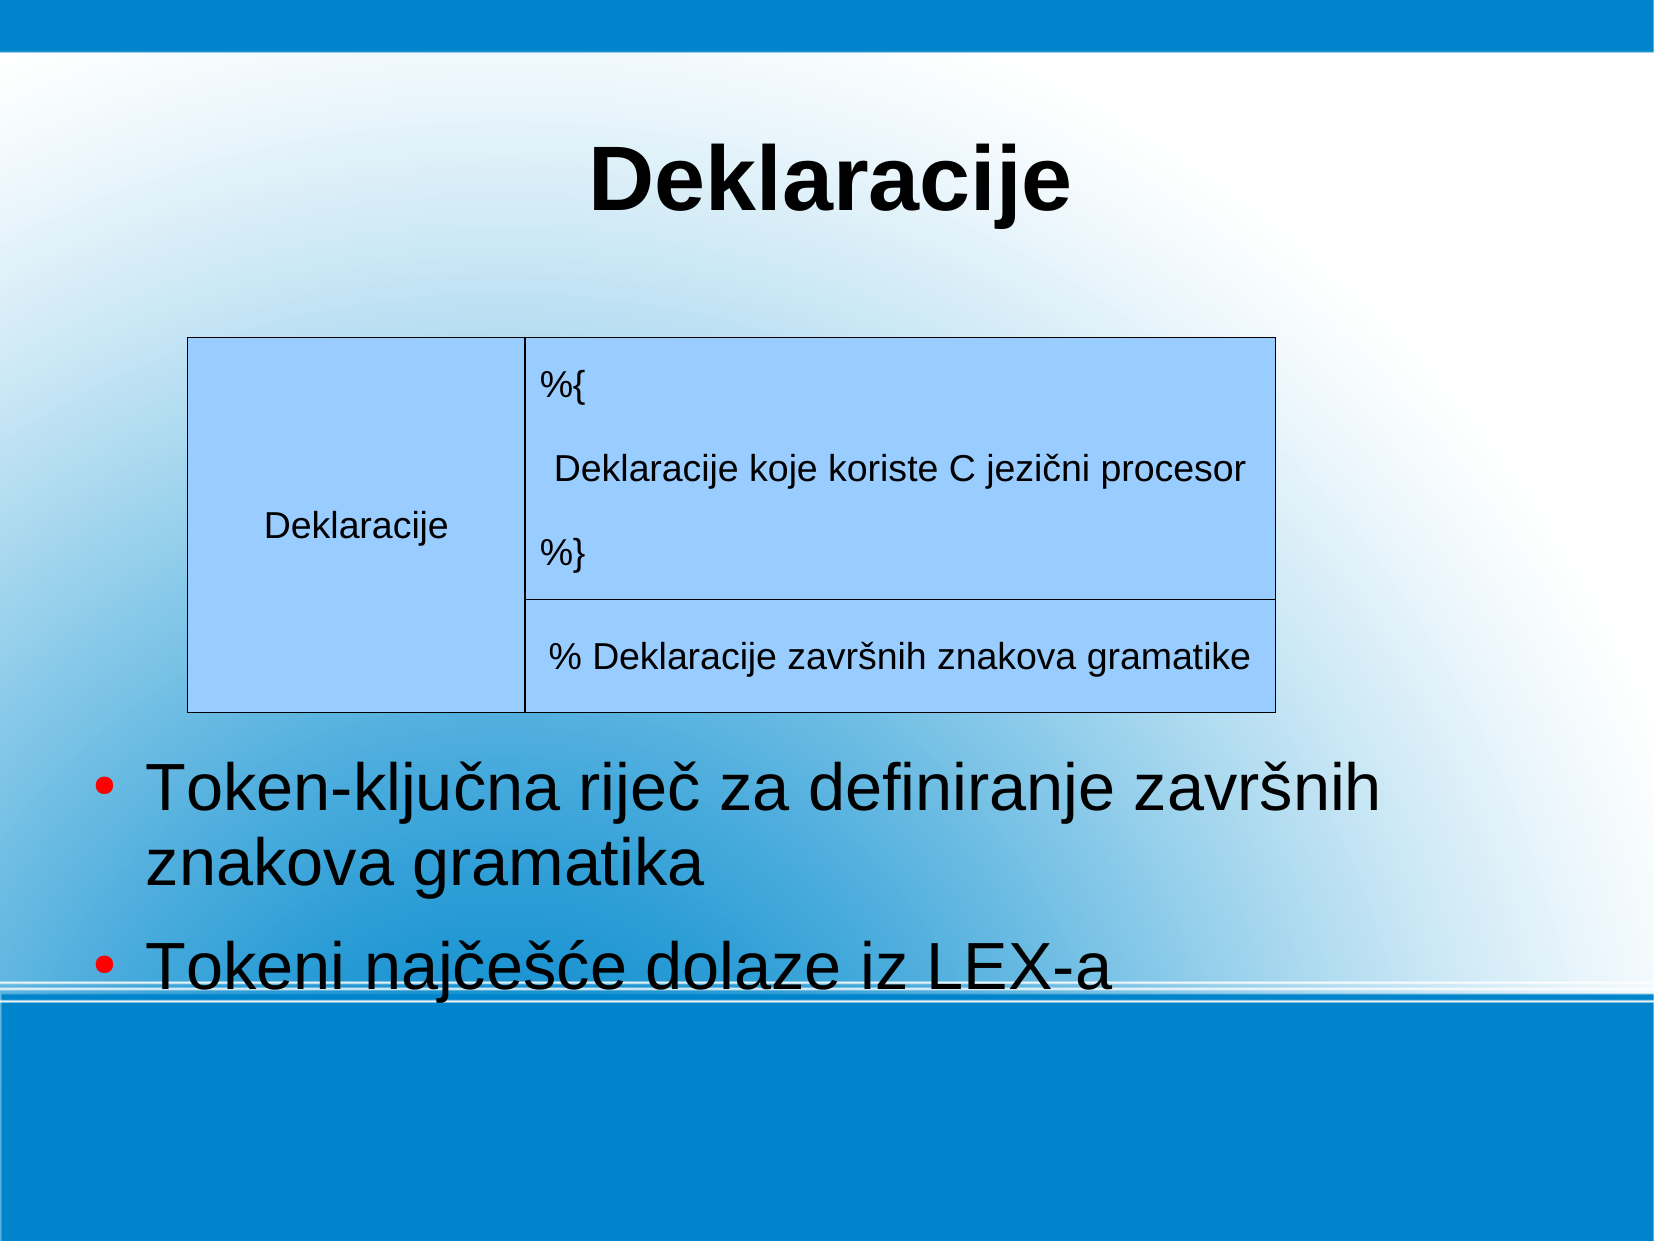

# Deklaracije
Deklaracije
%{
Deklaracije koje koriste C jezični procesor
%}
% Deklaracije završnih znakova gramatike
Token-ključna riječ za definiranje završnih znakova gramatika
Tokeni najčešće dolaze iz LEX-a